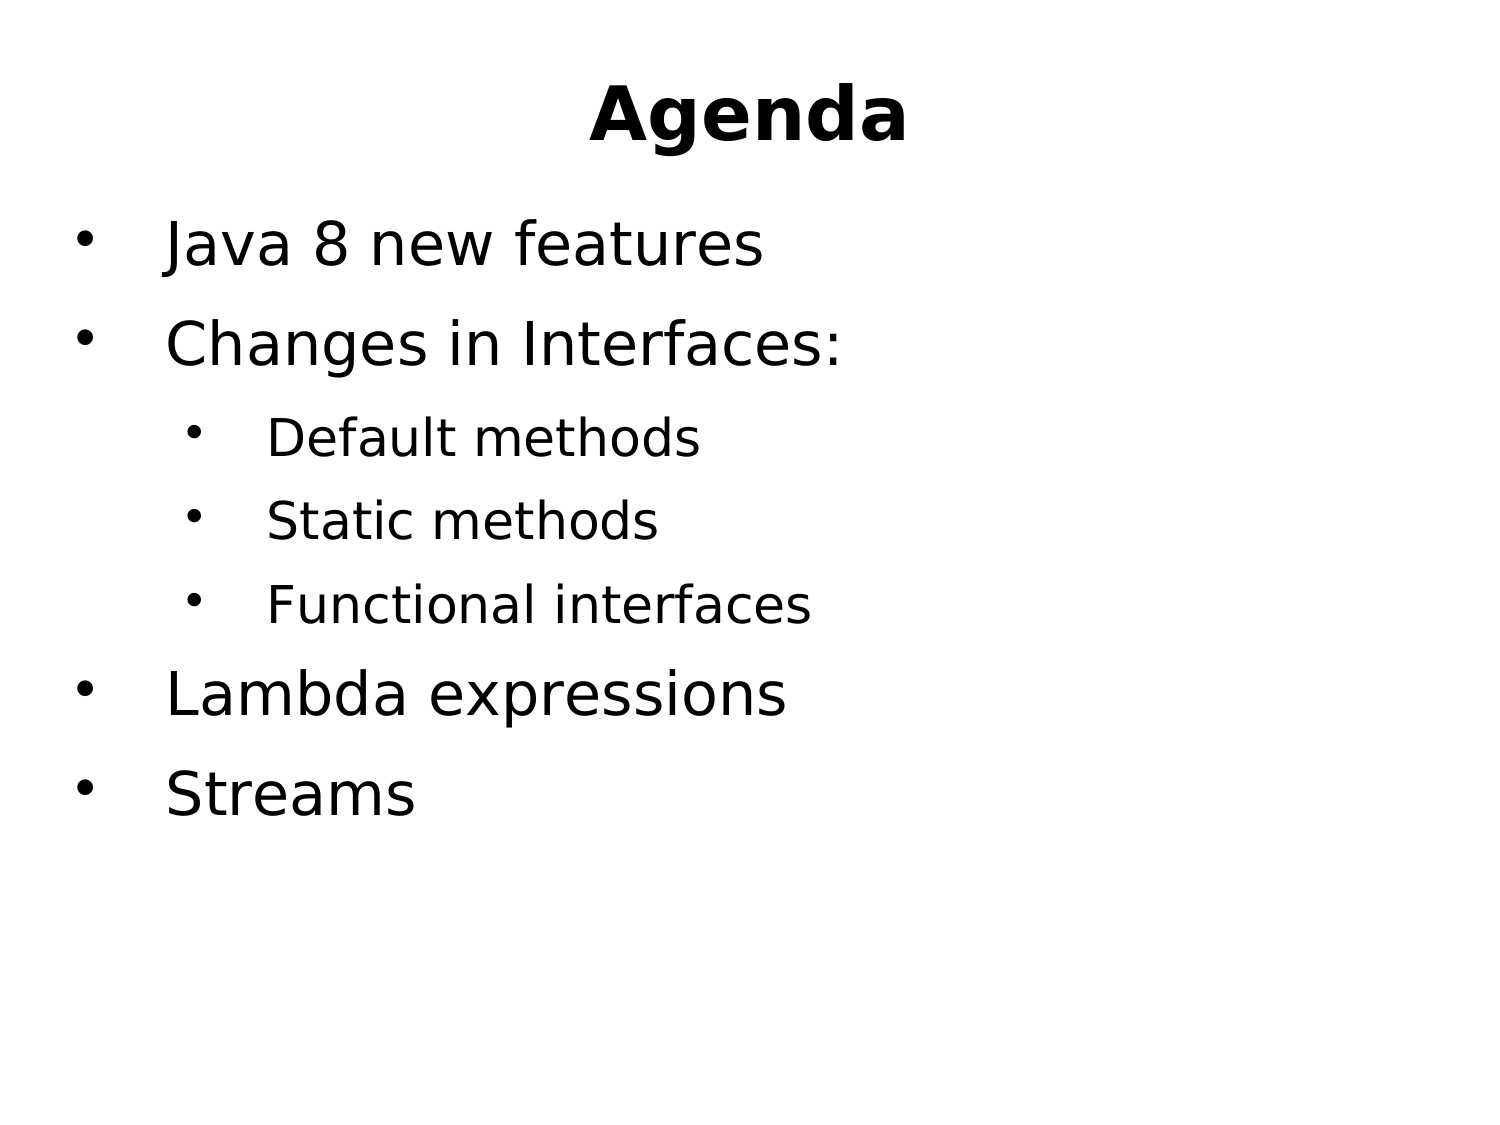

# Agenda
Java 8 new features
Changes in Interfaces:
Default methods
Static methods
Functional interfaces
Lambda expressions
Streams